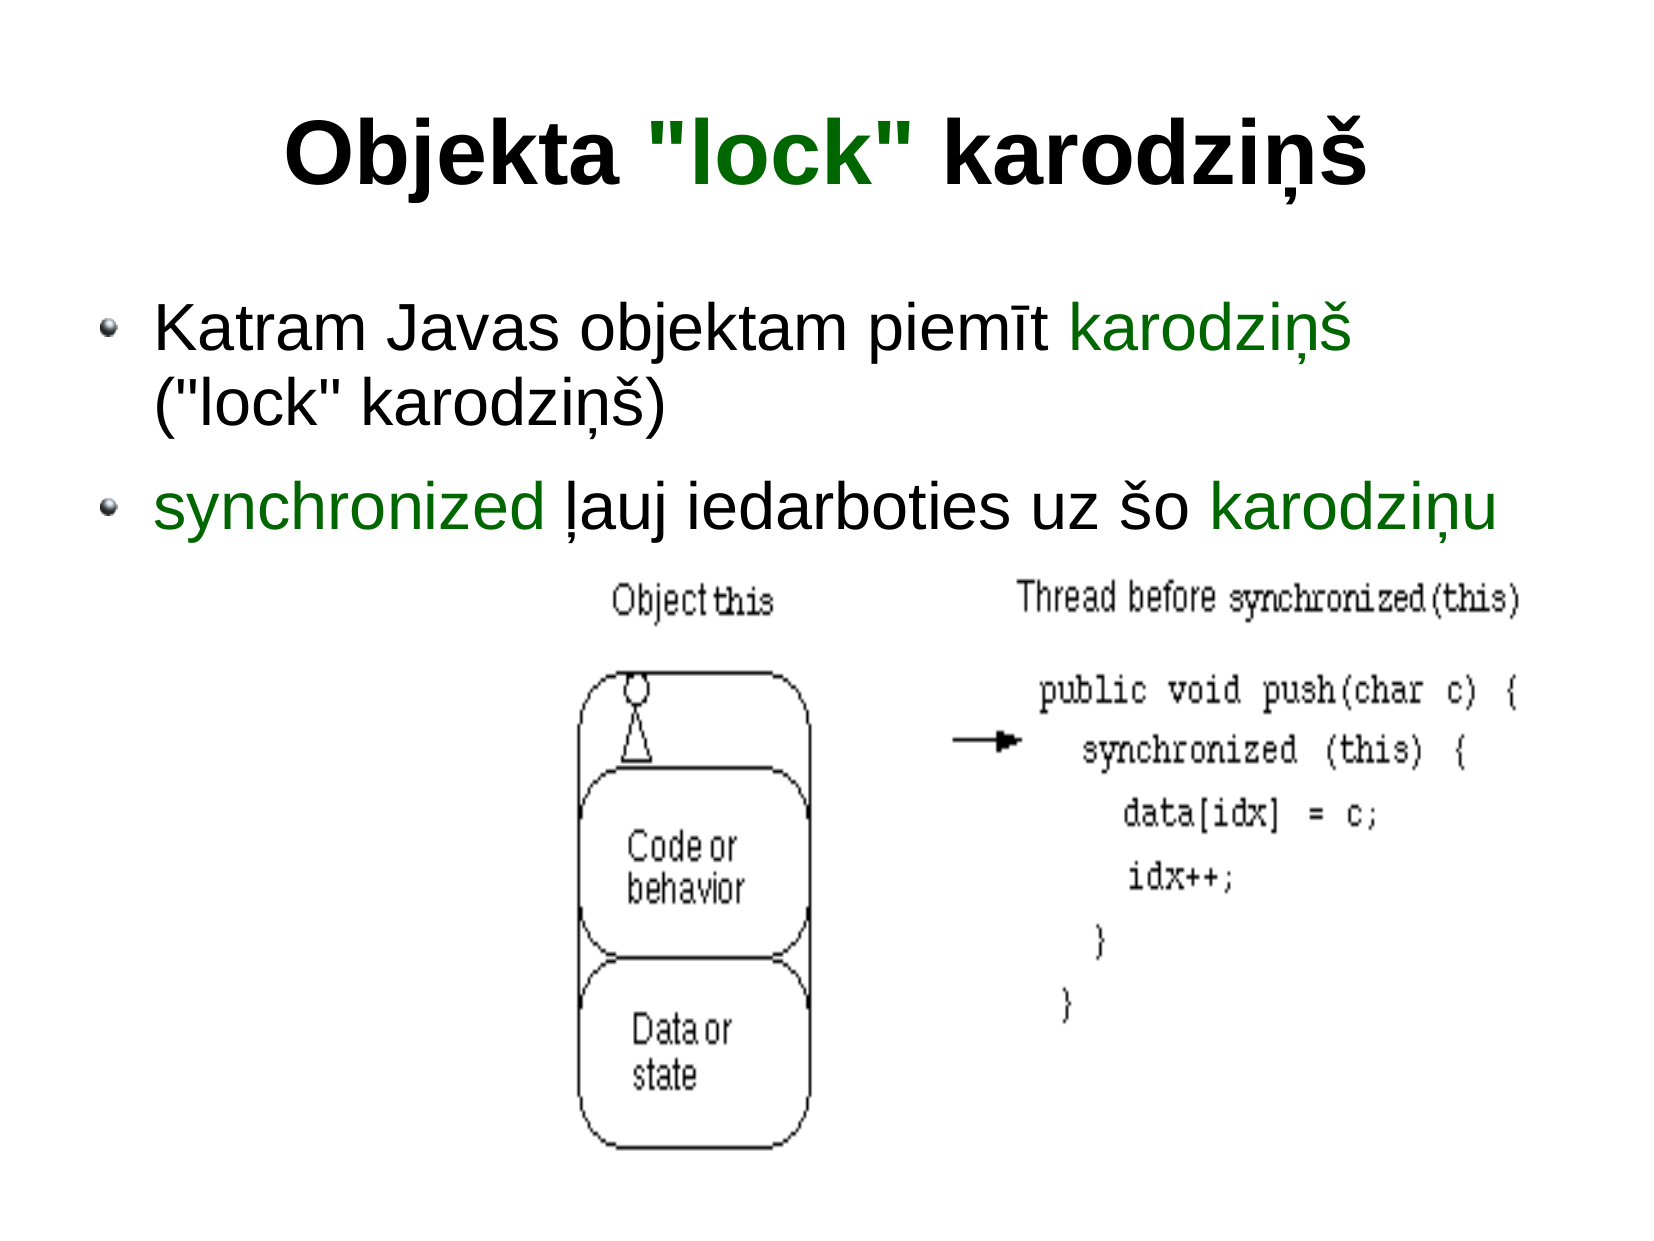

# Objekta "lock" karodziņš
Katram Javas objektam piemīt karodziņš ("lock" karodziņš)
synchronized ļauj iedarboties uz šo karodziņu